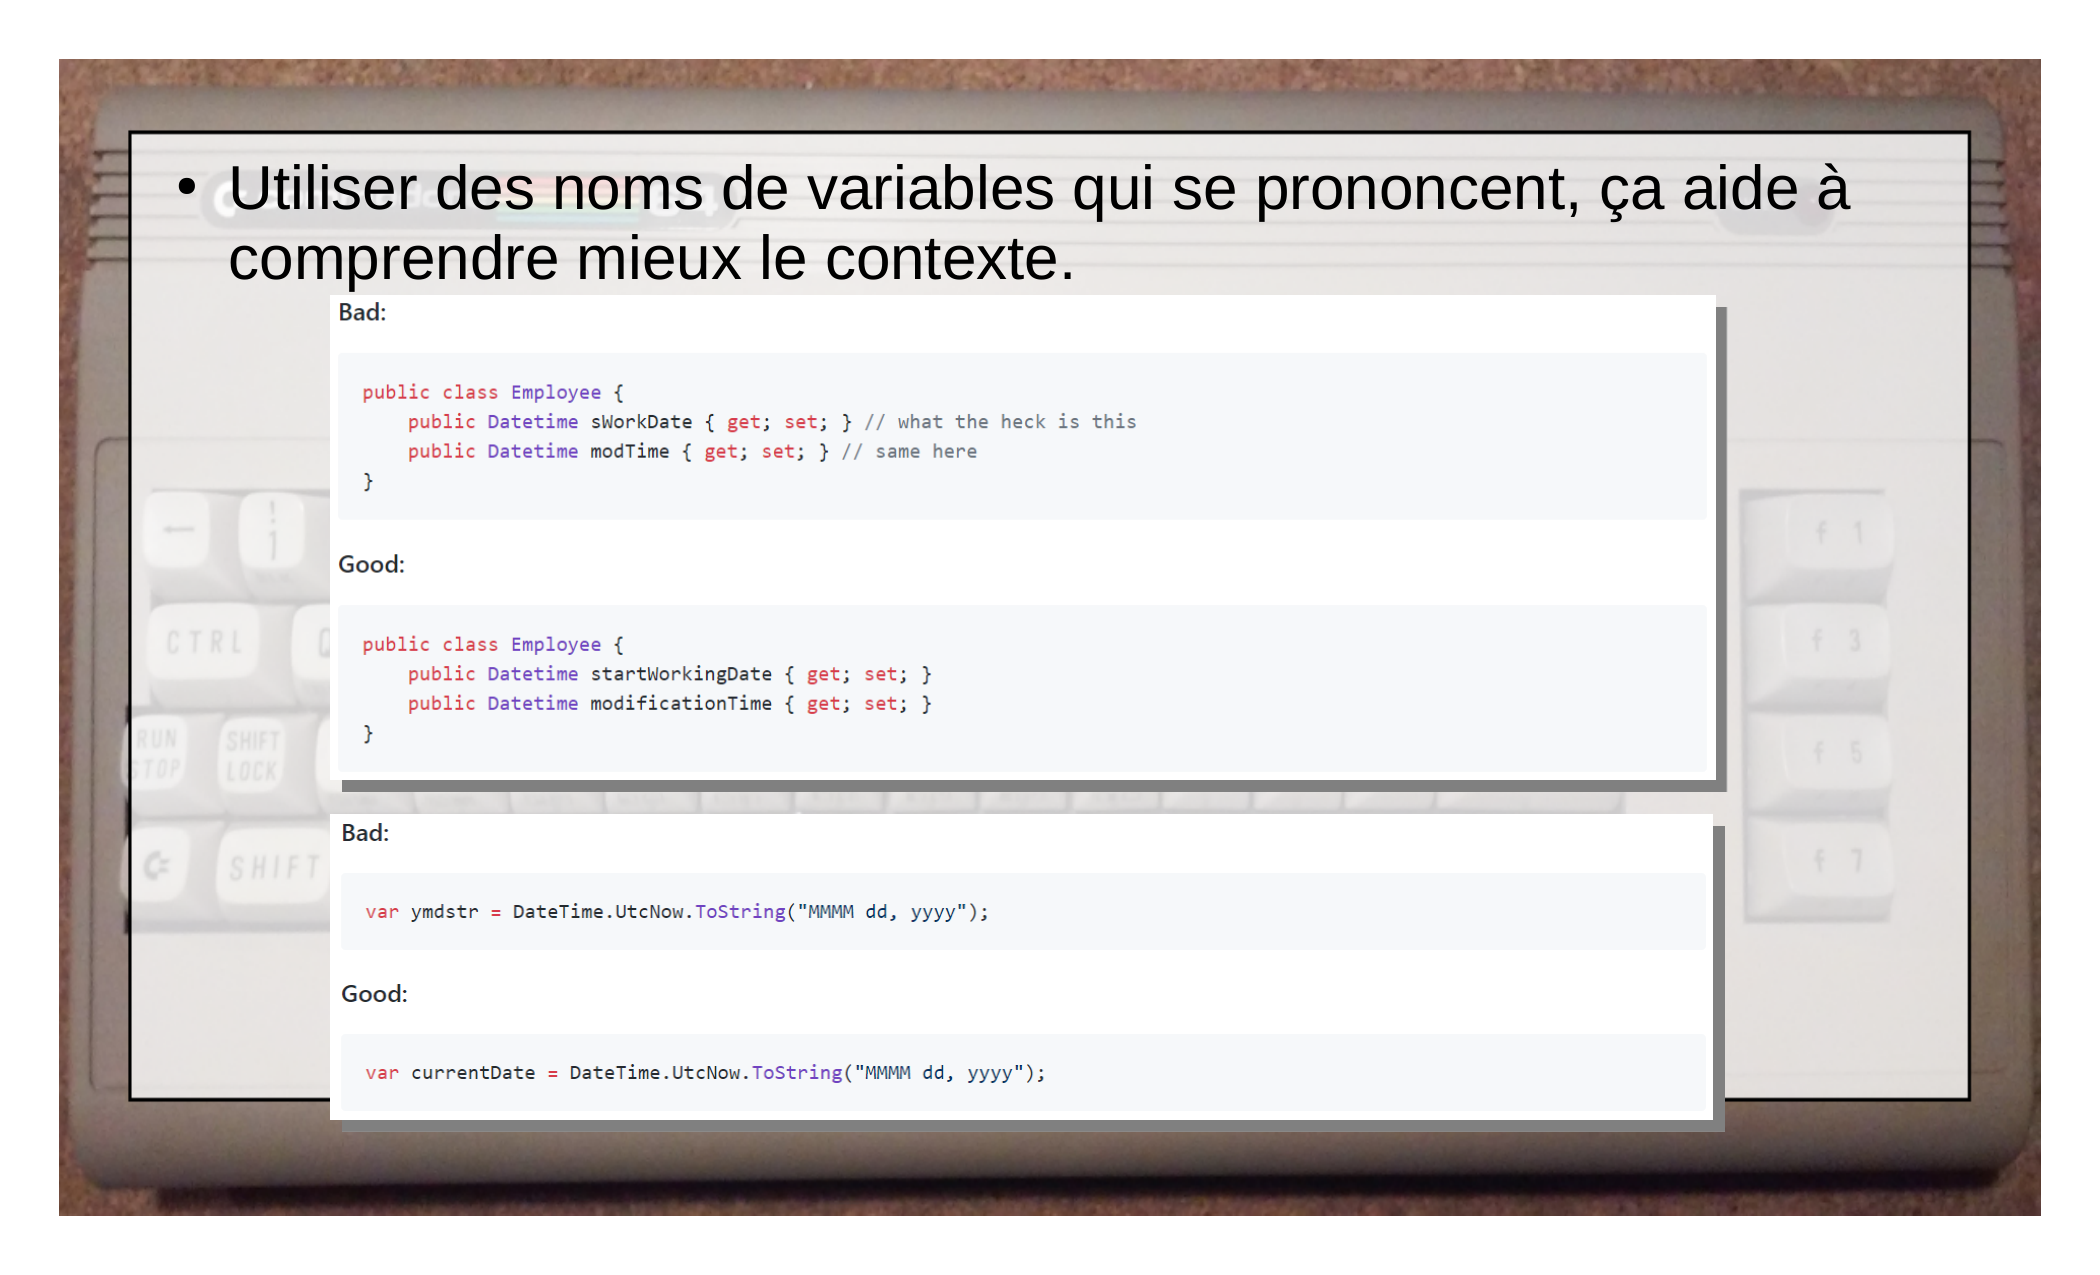

# Utiliser des noms de variables qui se prononcent, ça aide à comprendre mieux le contexte.